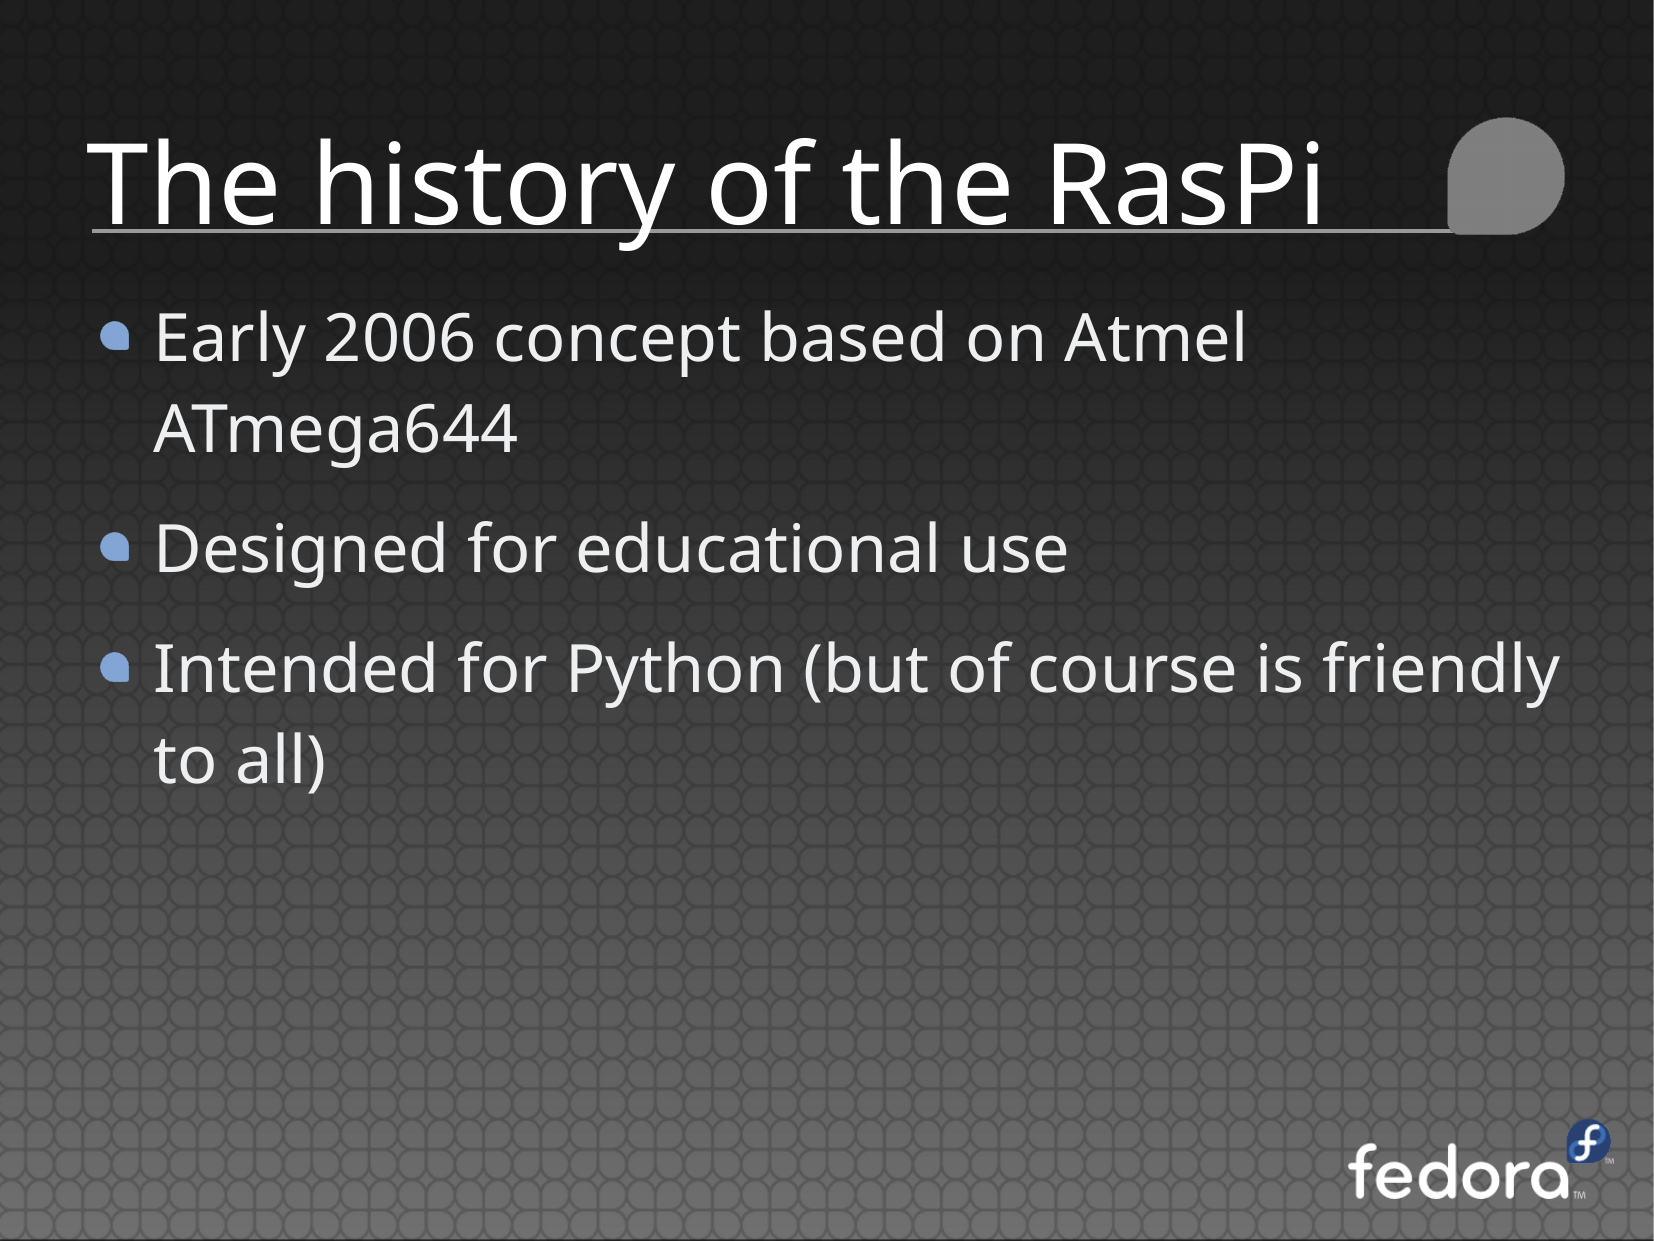

# The history of the RasPi
Early 2006 concept based on Atmel ATmega644
Designed for educational use
Intended for Python (but of course is friendly to all)